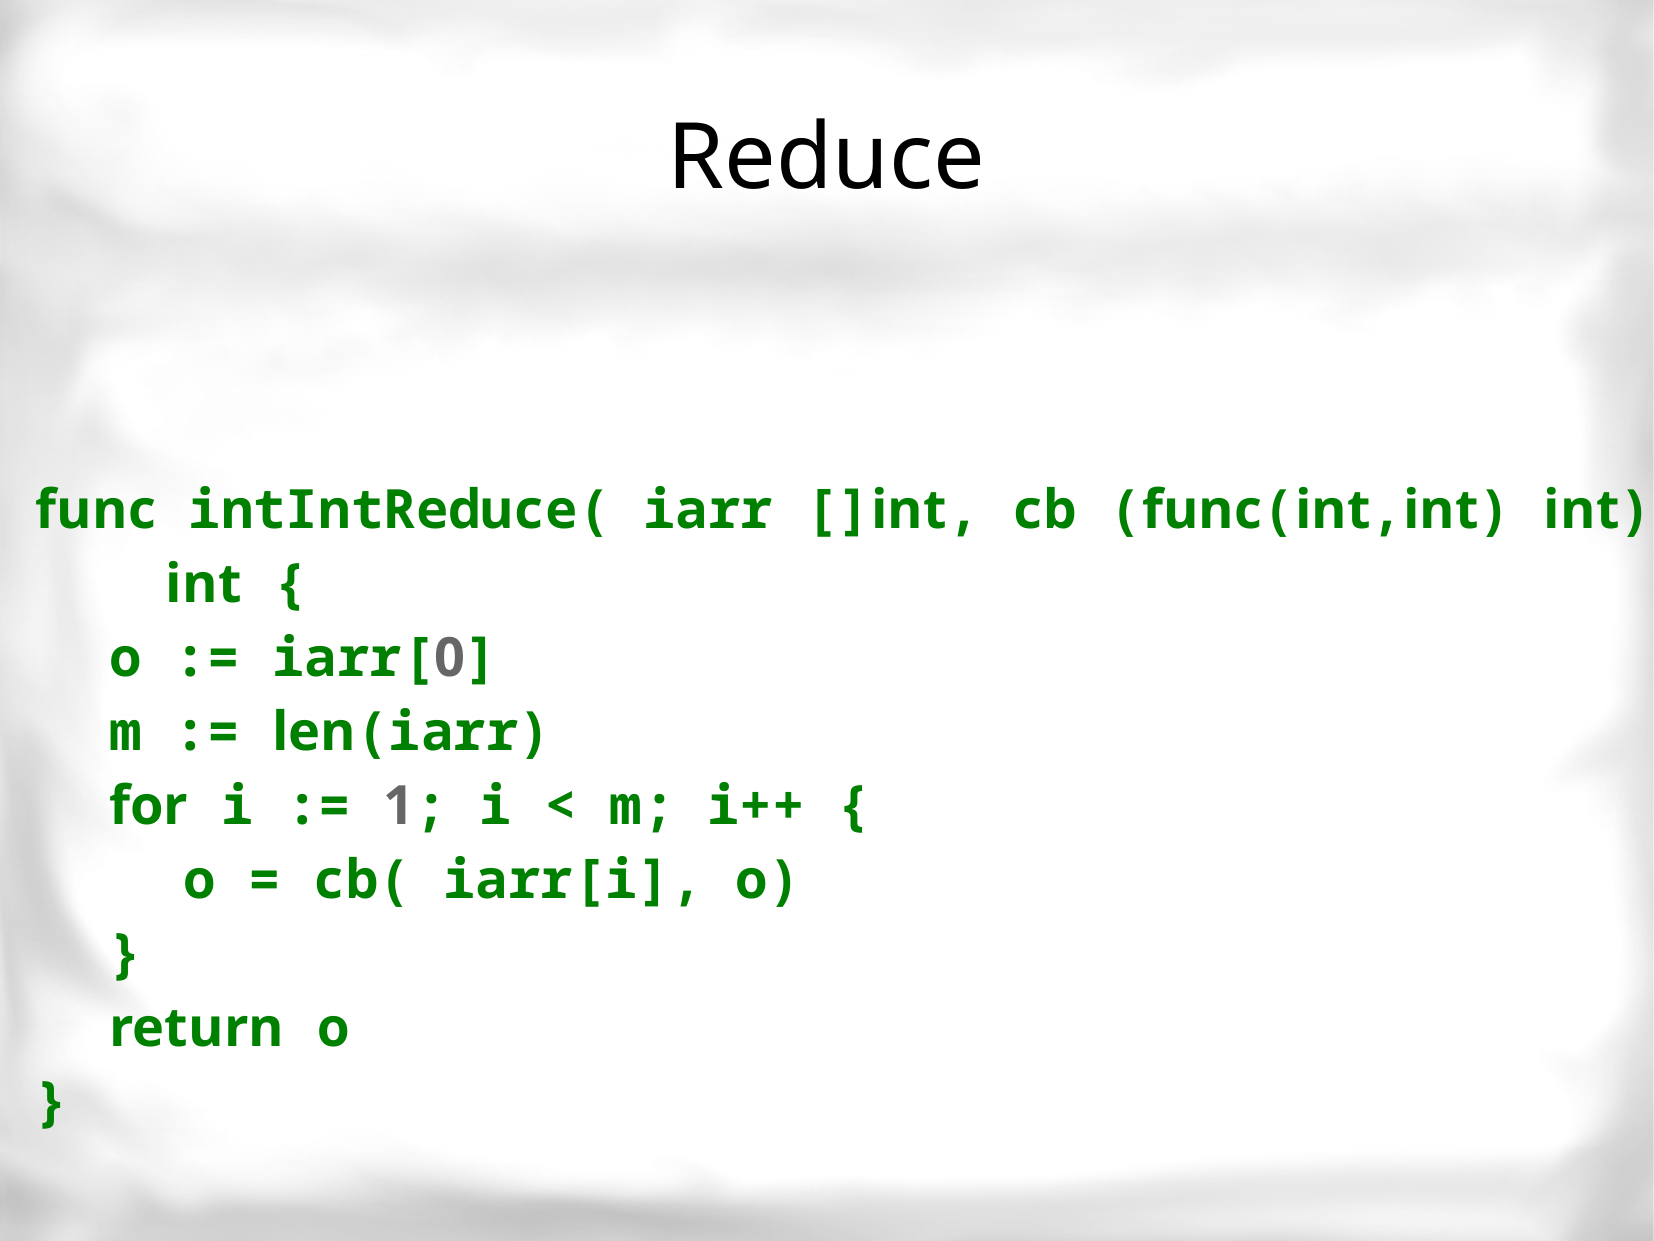

# Reduce
func intIntReduce( iarr []int, cb (func(int,int) int))
 int {
	o := iarr[0]
	m := len(iarr)
	for i := 1; i < m; i++ {
		o = cb( iarr[i], o)
	}
	return o
}